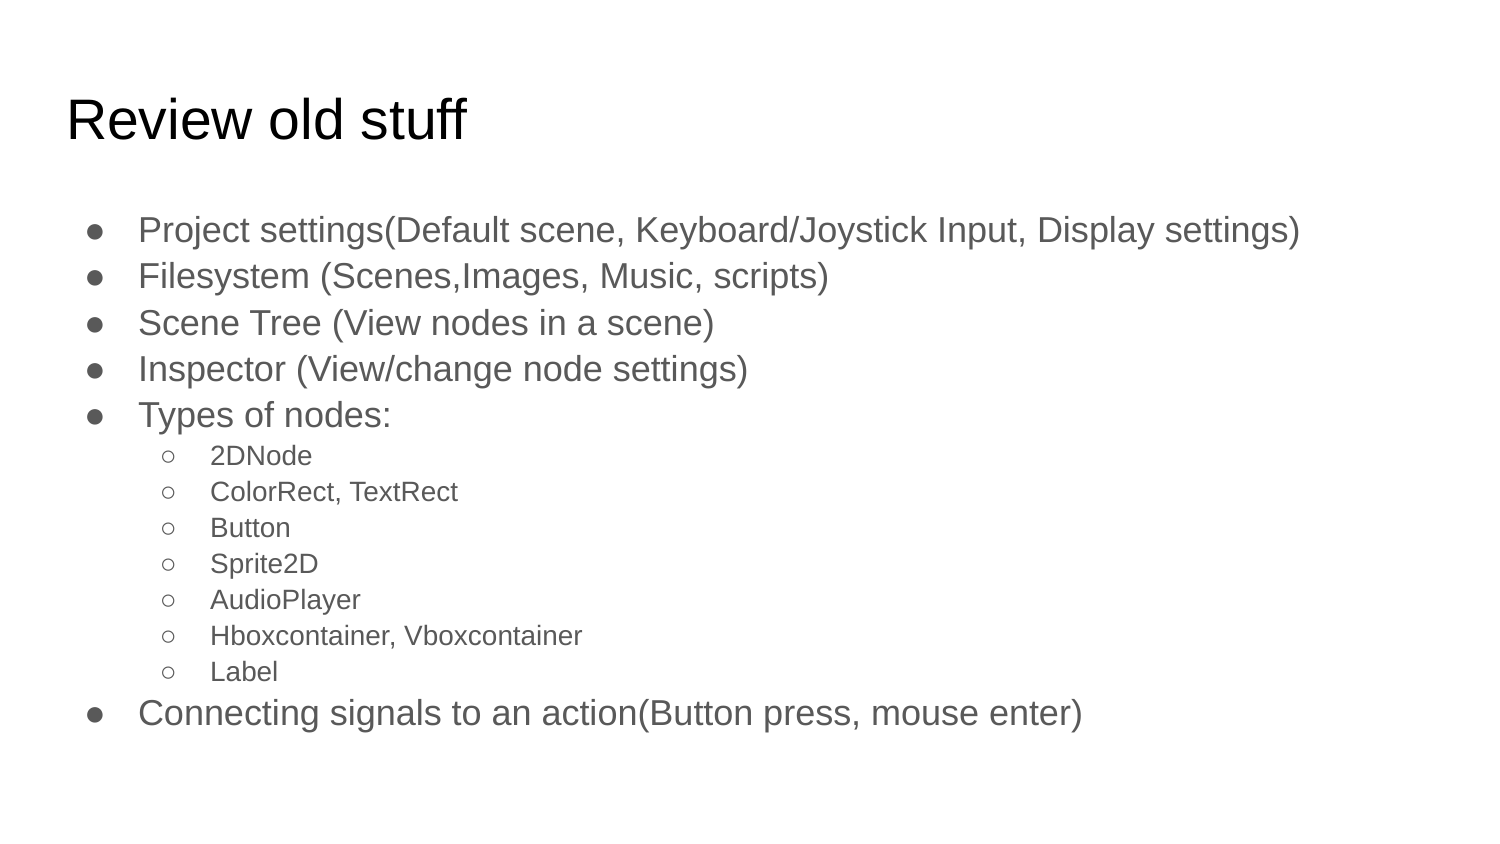

# Review old stuff
Project settings(Default scene, Keyboard/Joystick Input, Display settings)
Filesystem (Scenes,Images, Music, scripts)
Scene Tree (View nodes in a scene)
Inspector (View/change node settings)
Types of nodes:
2DNode
ColorRect, TextRect
Button
Sprite2D
AudioPlayer
Hboxcontainer, Vboxcontainer
Label
Connecting signals to an action(Button press, mouse enter)